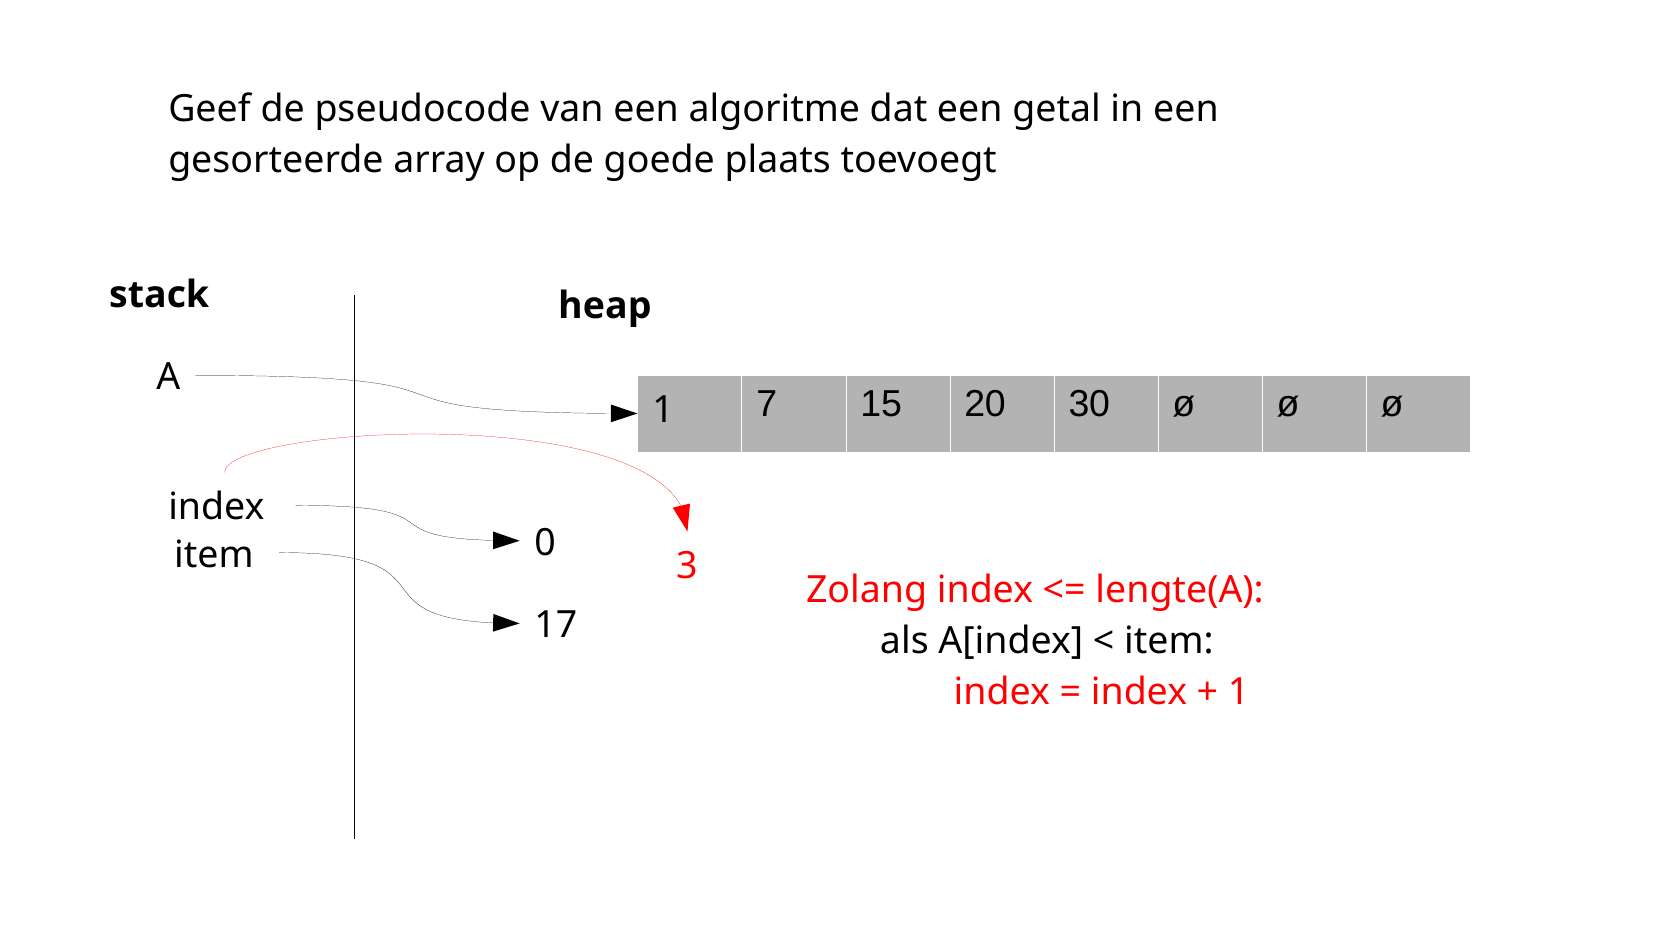

Geef de pseudocode van een algoritme dat een getal in een gesorteerde array op de goede plaats toevoegt
stack
heap
A
| 1 | 7 | 15 | 20 | 30 | ø | ø | ø |
| --- | --- | --- | --- | --- | --- | --- | --- |
index
0
item
3
Zolang index <= lengte(A):
	als A[index] < item:
		index = index + 1
17